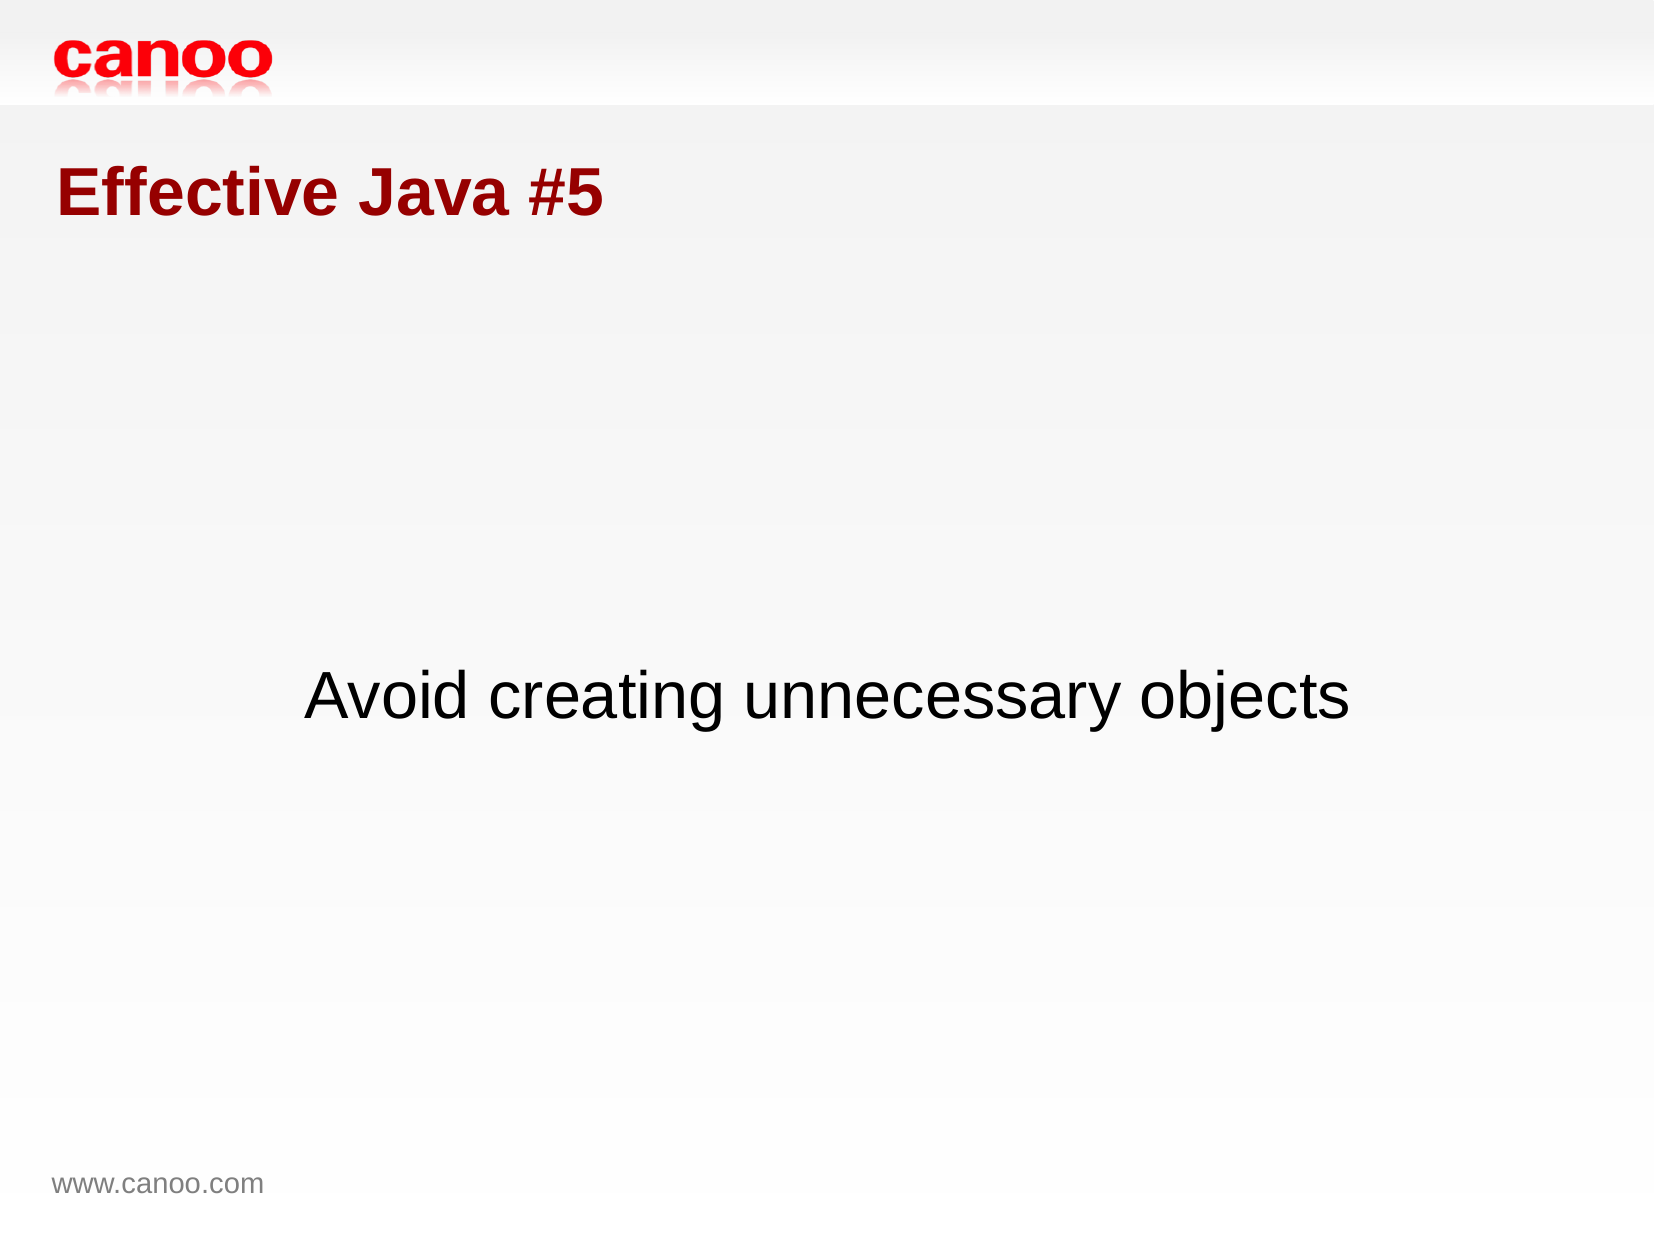

# Effective Java #5
Avoid creating unnecessary objects